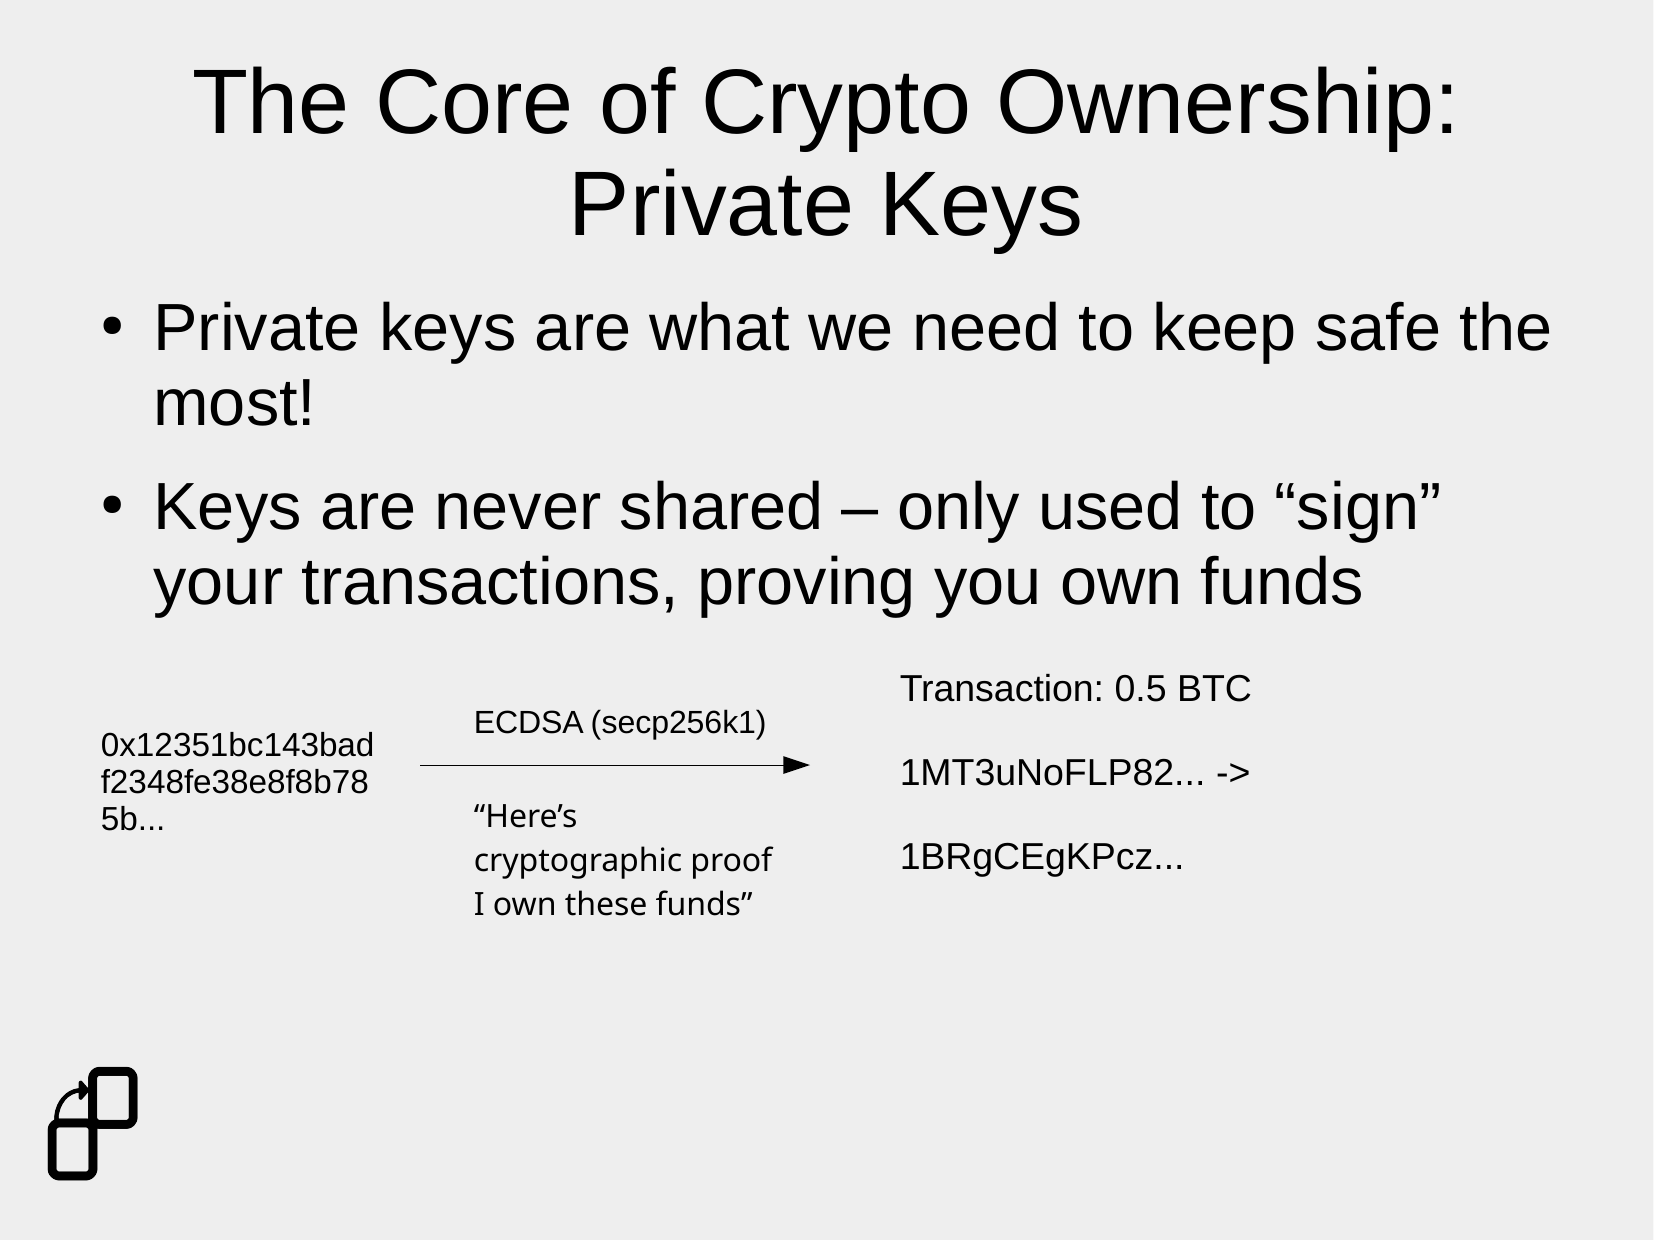

The Core of Crypto Ownership:
Private Keys
# Private keys are what we need to keep safe the most!
Keys are never shared – only used to “sign” your transactions, proving you own funds
0x12351bc143badf2348fe38e8f8b785b...
Transaction: 0.5 BTC
1MT3uNoFLP82... ->
1BRgCEgKPcz...
ECDSA (secp256k1)
“Here’s cryptographic proof I own these funds”